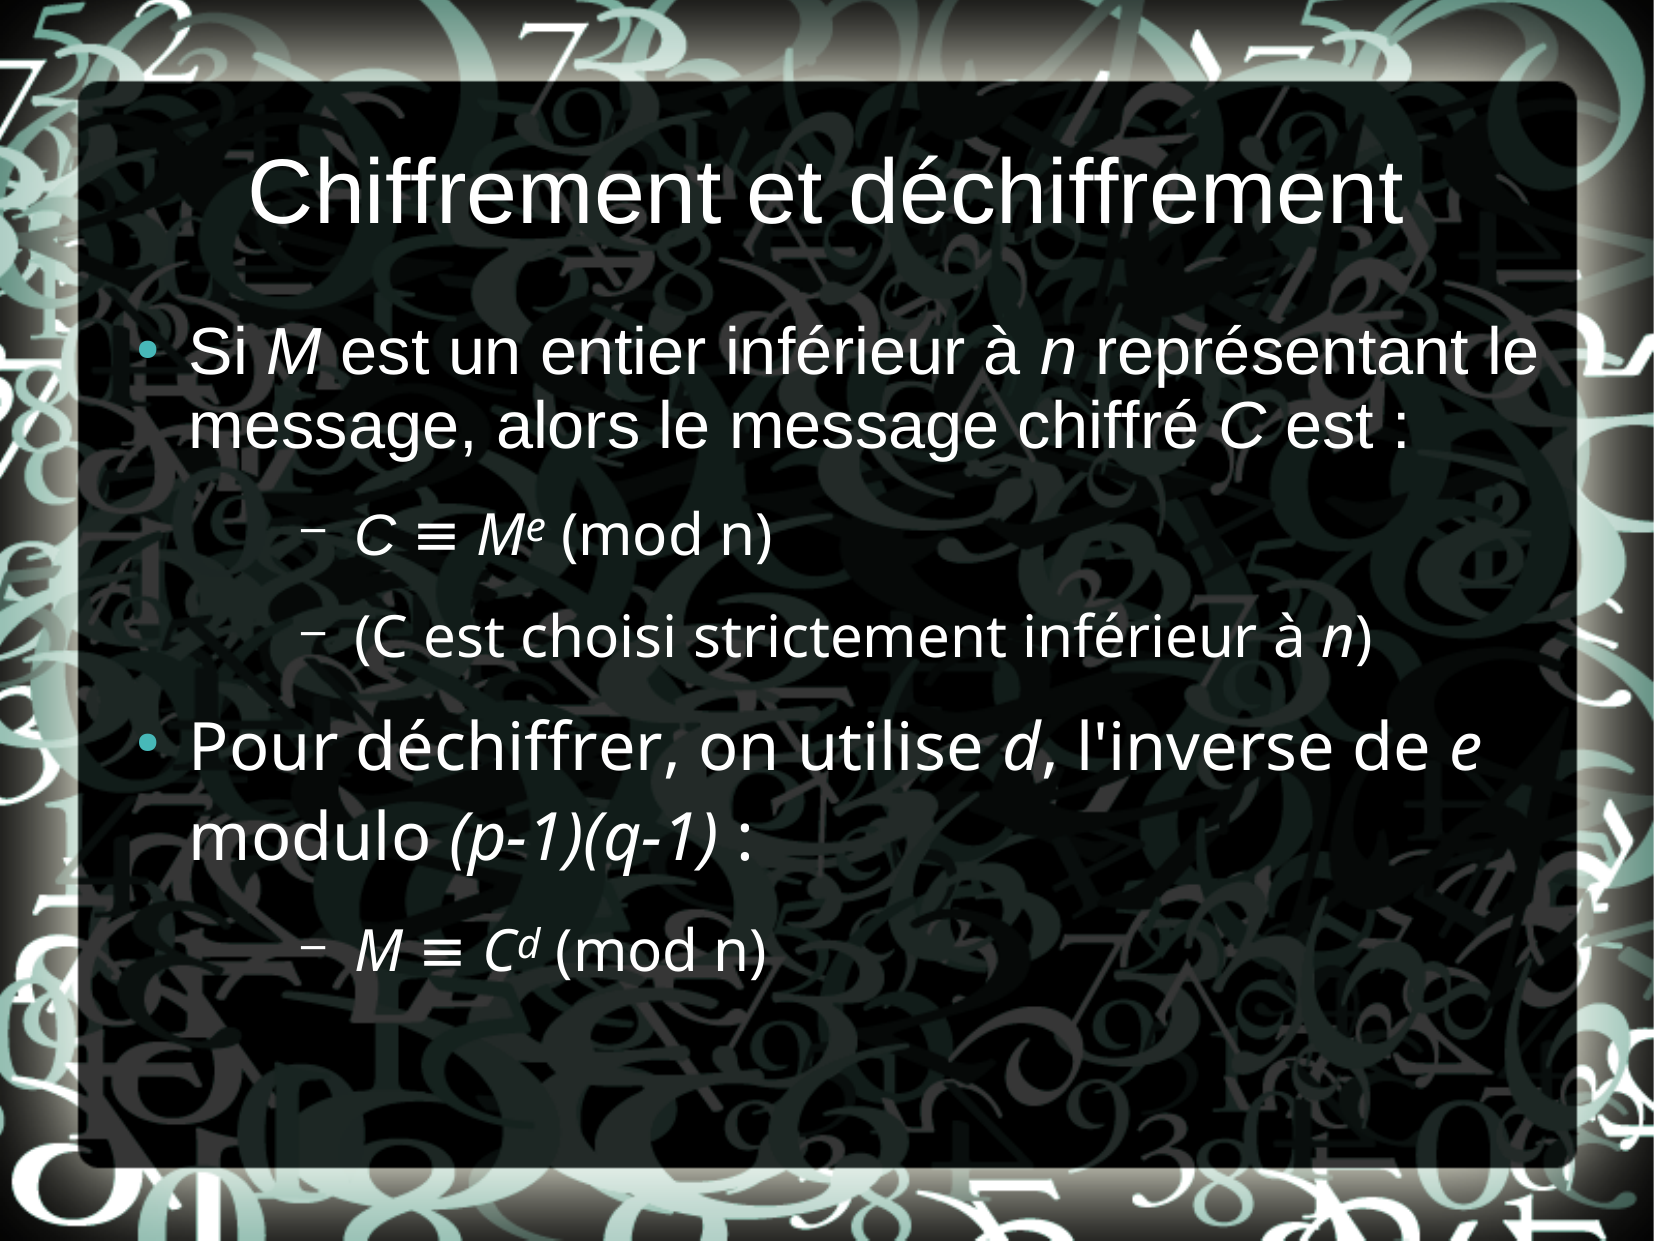

# Chiffrement et déchiffrement
Si M est un entier inférieur à n représentant le message, alors le message chiffré C est :
C ≡ Me (mod n)
(C est choisi strictement inférieur à n)
Pour déchiffrer, on utilise d, l'inverse de e modulo (p-1)(q-1) :
M ≡ Cd (mod n)